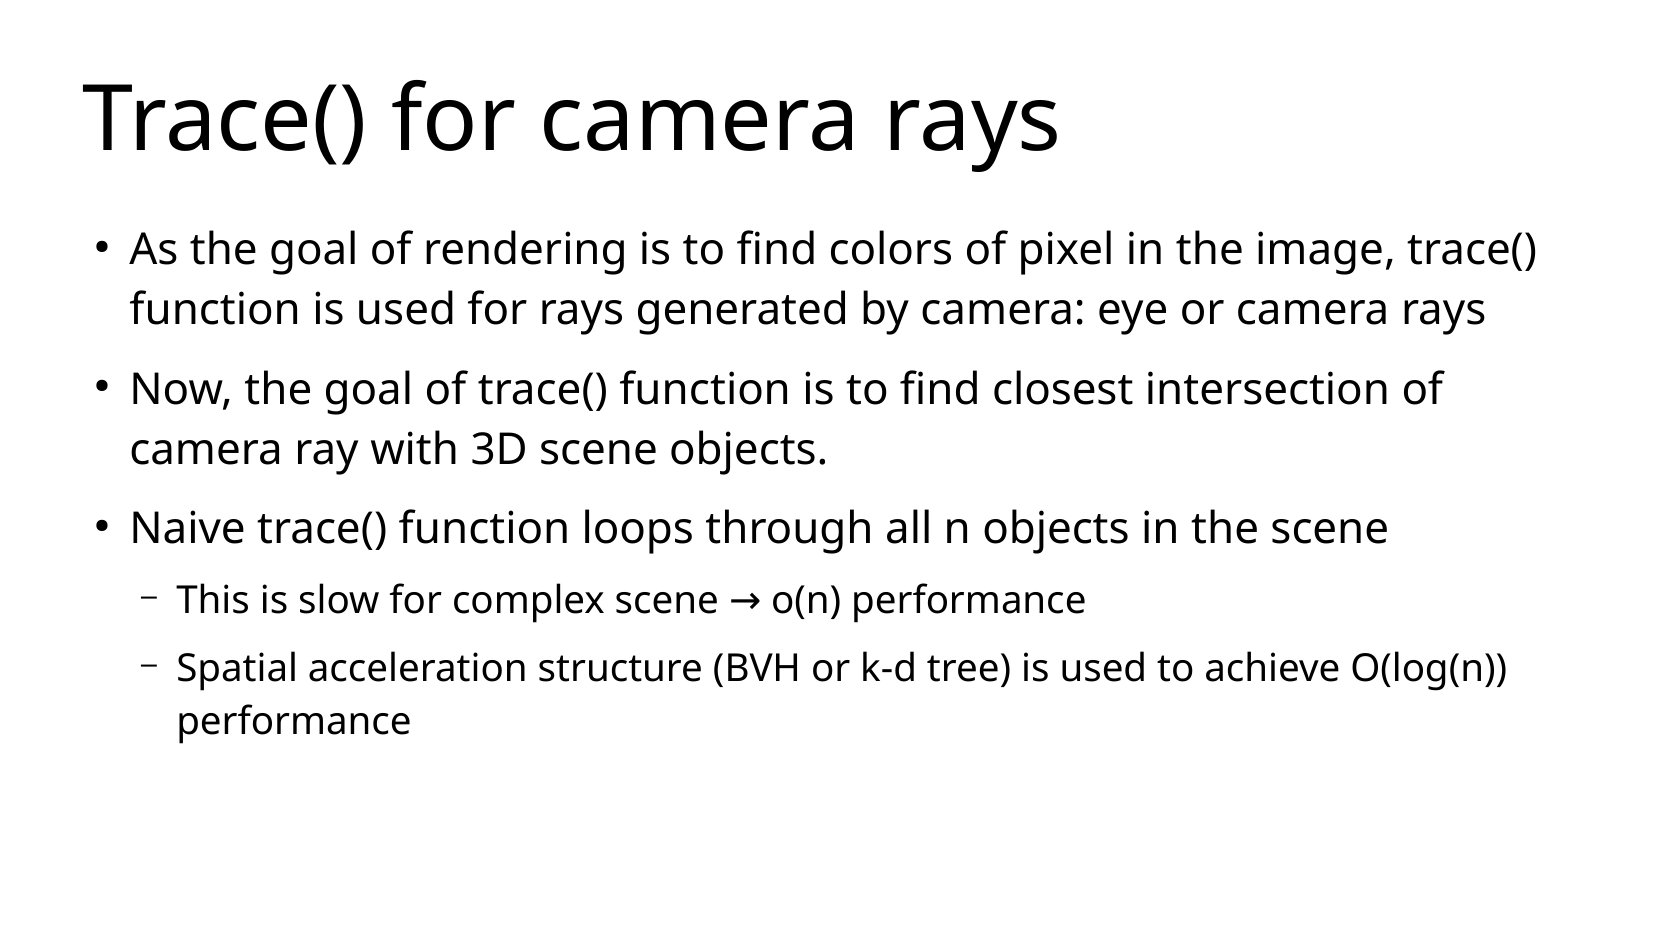

# Trace() for camera rays
As the goal of rendering is to find colors of pixel in the image, trace() function is used for rays generated by camera: eye or camera rays
Now, the goal of trace() function is to find closest intersection of camera ray with 3D scene objects.
Naive trace() function loops through all n objects in the scene
This is slow for complex scene → o(n) performance
Spatial acceleration structure (BVH or k-d tree) is used to achieve O(log(n)) performance